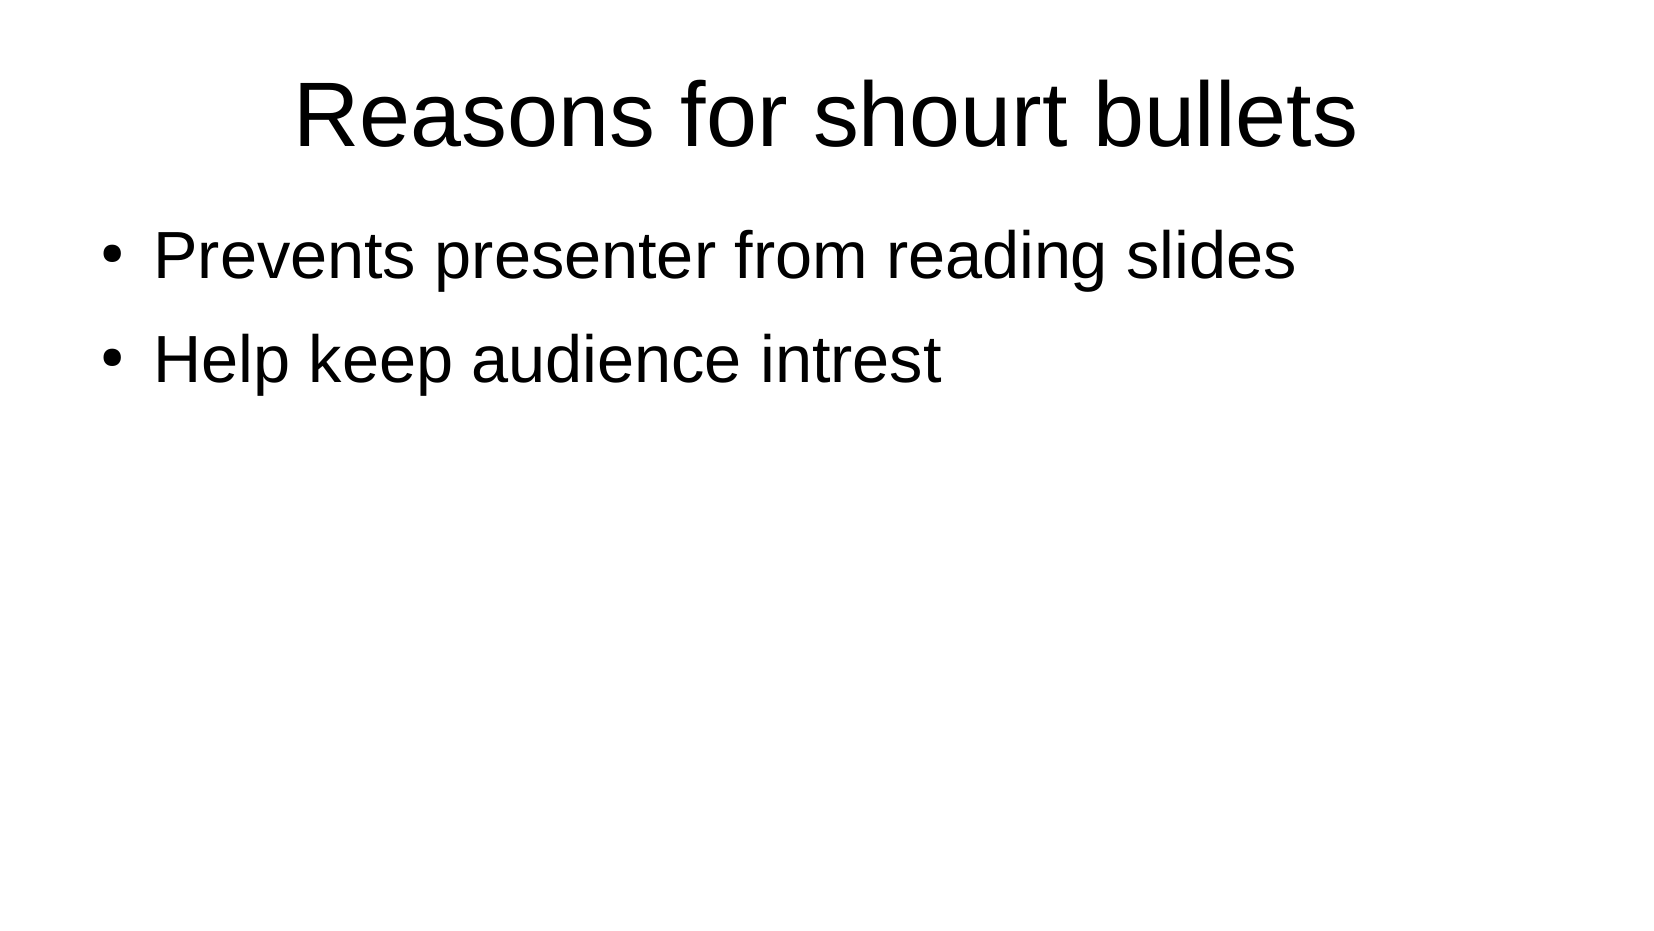

# Reasons for shourt bullets
Prevents presenter from reading slides
Help keep audience intrest